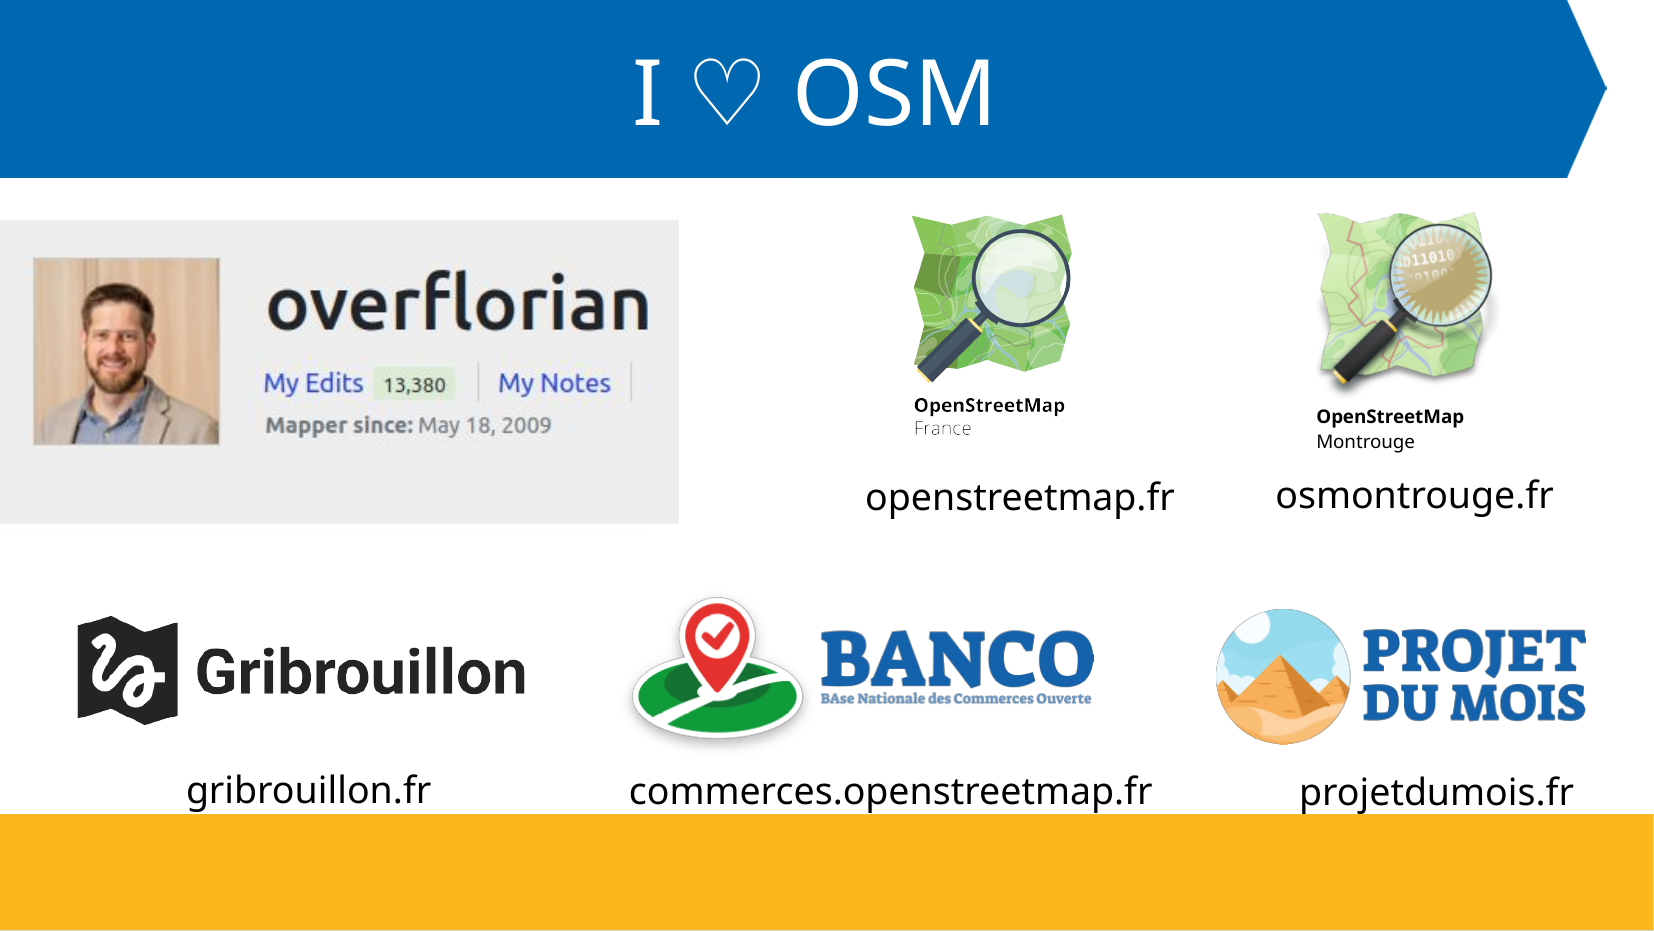

# I ♡ OSM
OpenStreetMap
Montrouge
osmontrouge.fr
openstreetmap.fr
gribrouillon.fr
commerces.openstreetmap.fr
projetdumois.fr